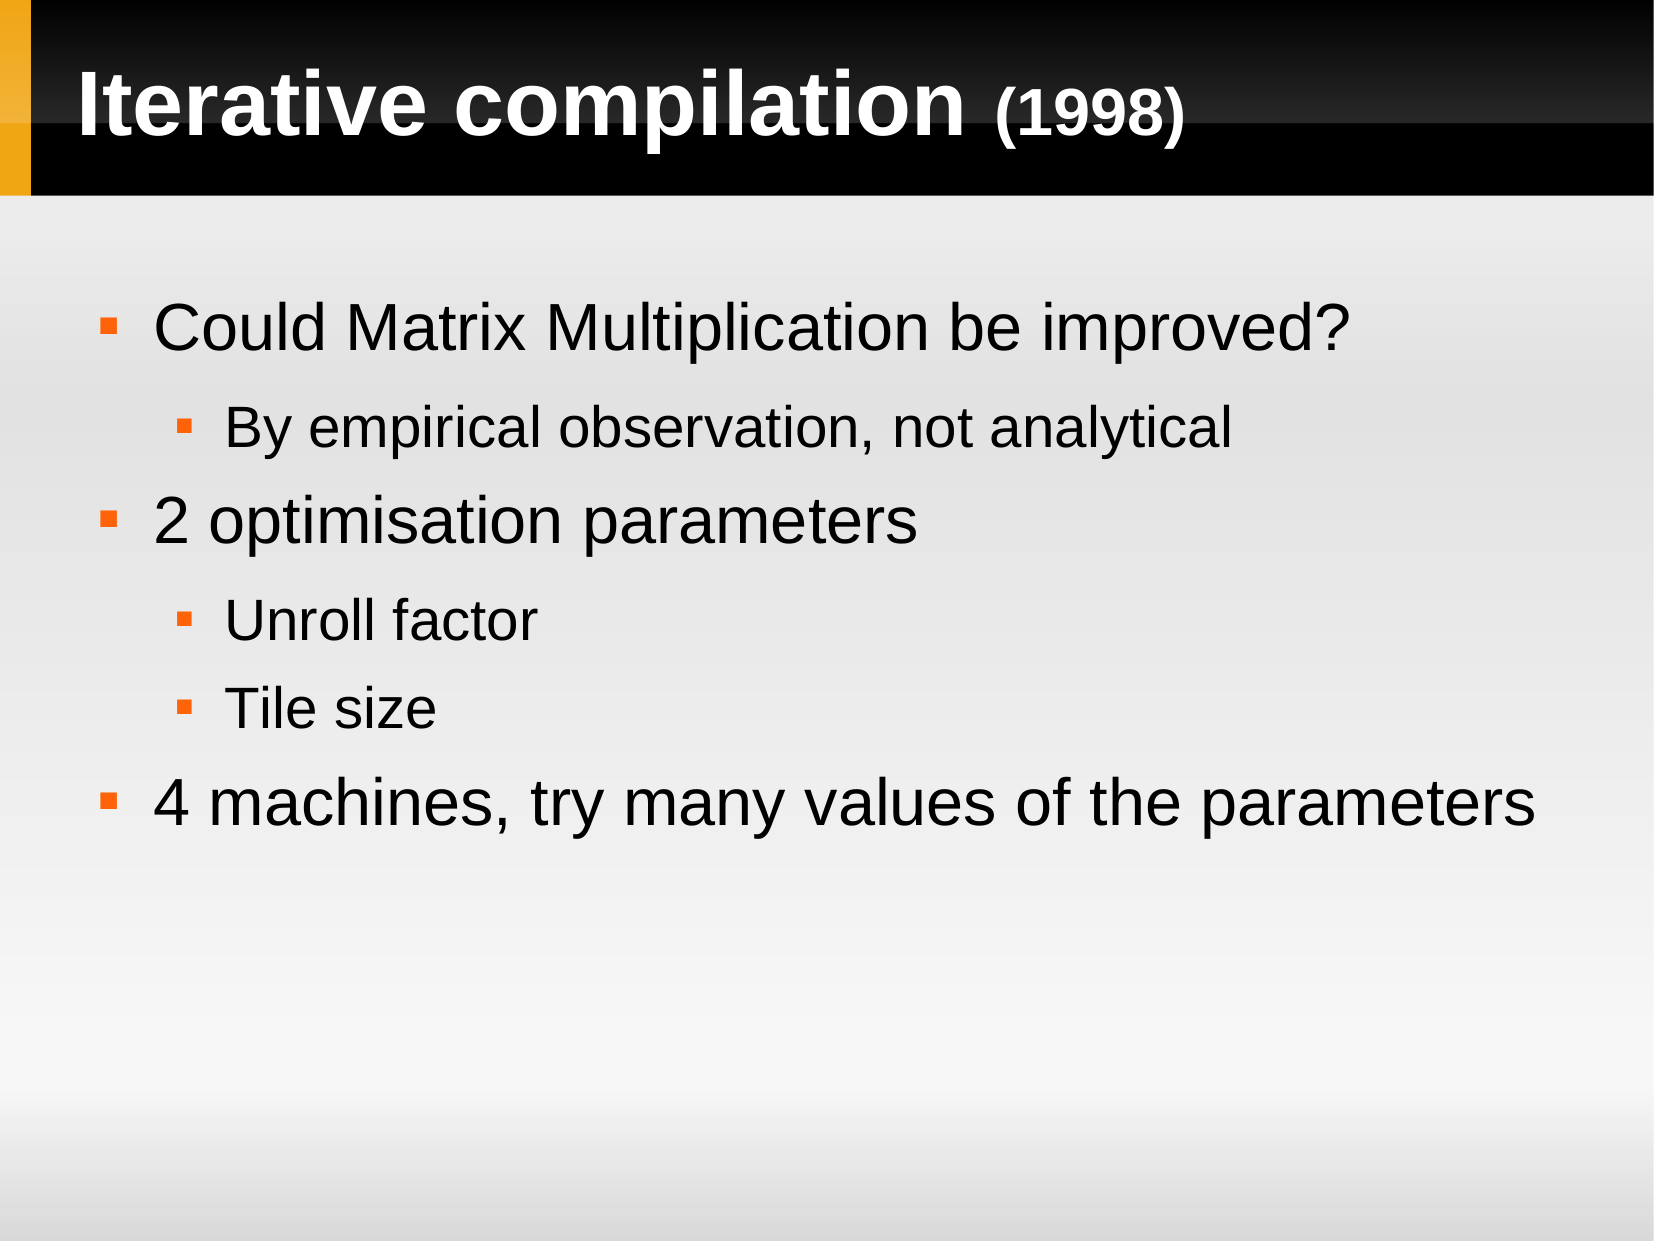

# Iterative compilation (1998)
Could Matrix Multiplication be improved?
By empirical observation, not analytical
2 optimisation parameters
Unroll factor
Tile size
4 machines, try many values of the parameters